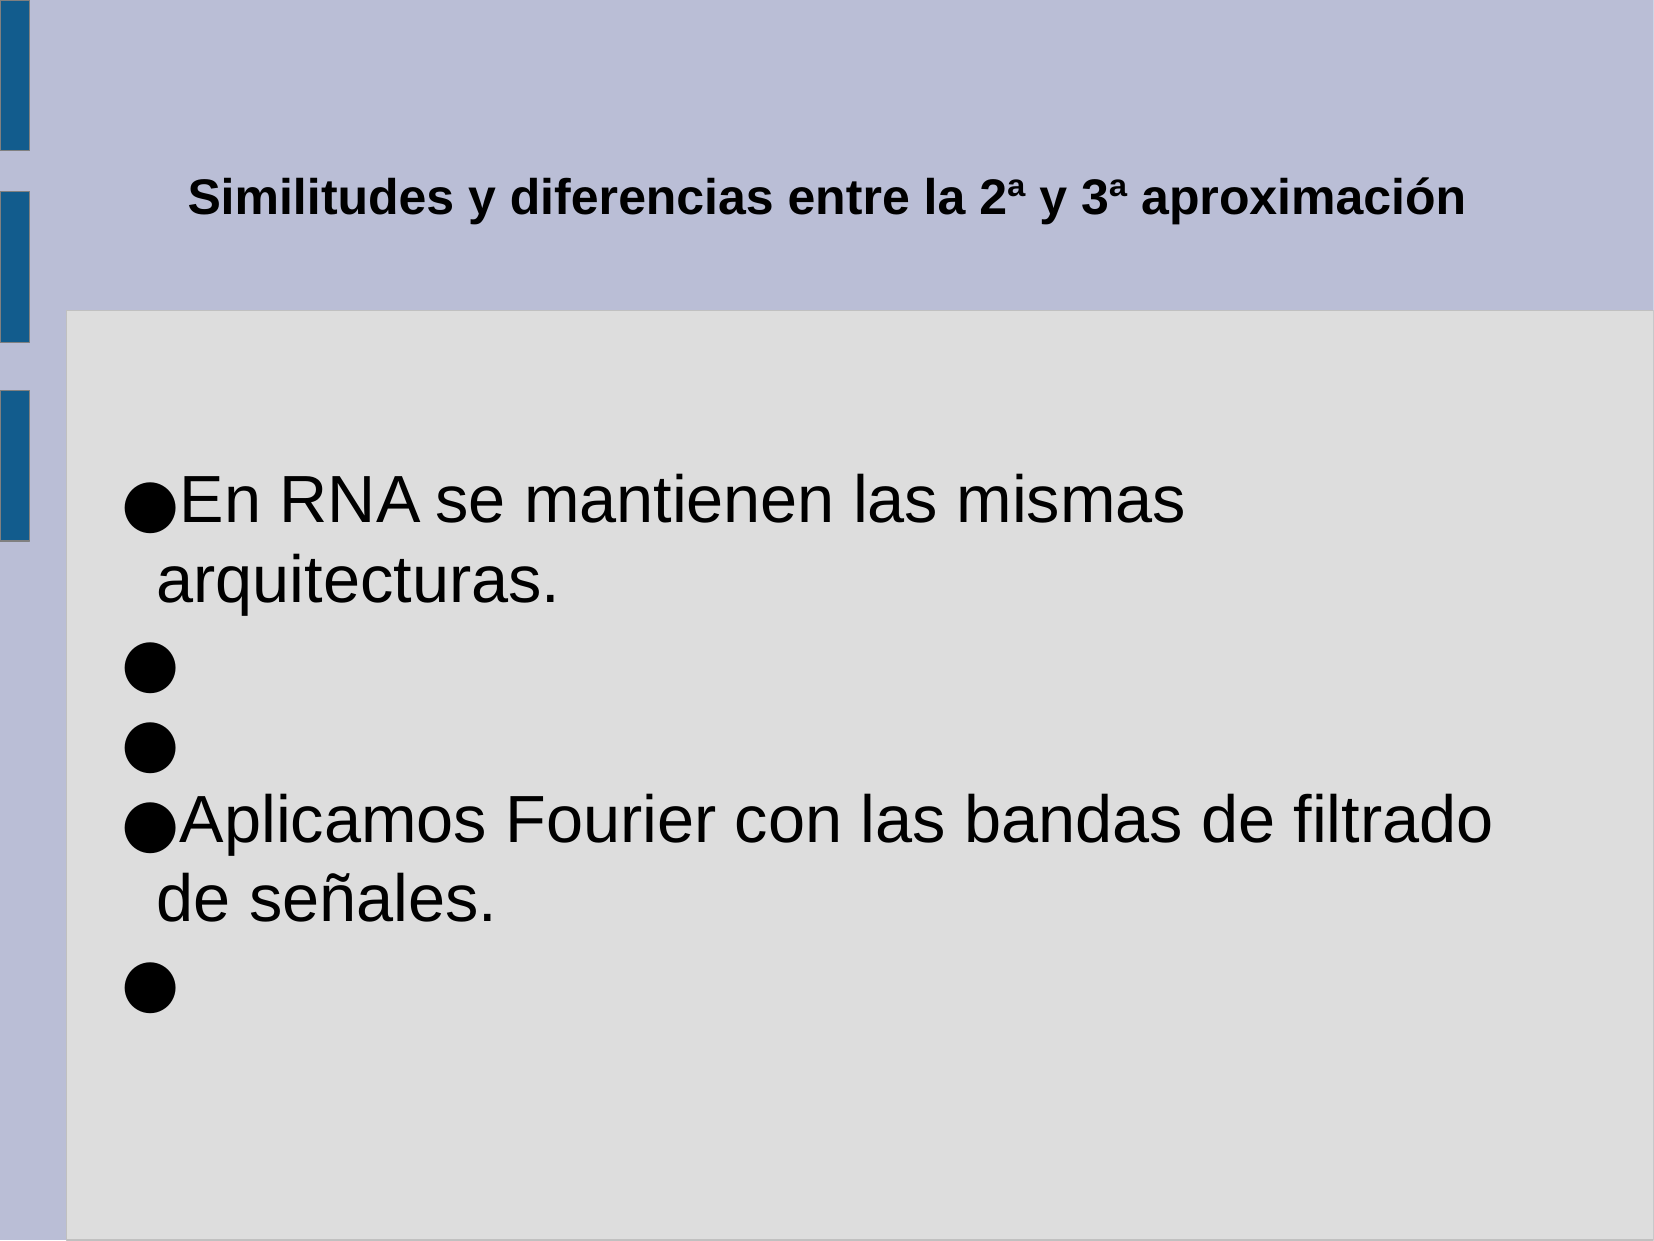

Similitudes y diferencias entre la 2ª y 3ª aproximación
En RNA se mantienen las mismas arquitecturas.
Aplicamos Fourier con las bandas de filtrado de señales.